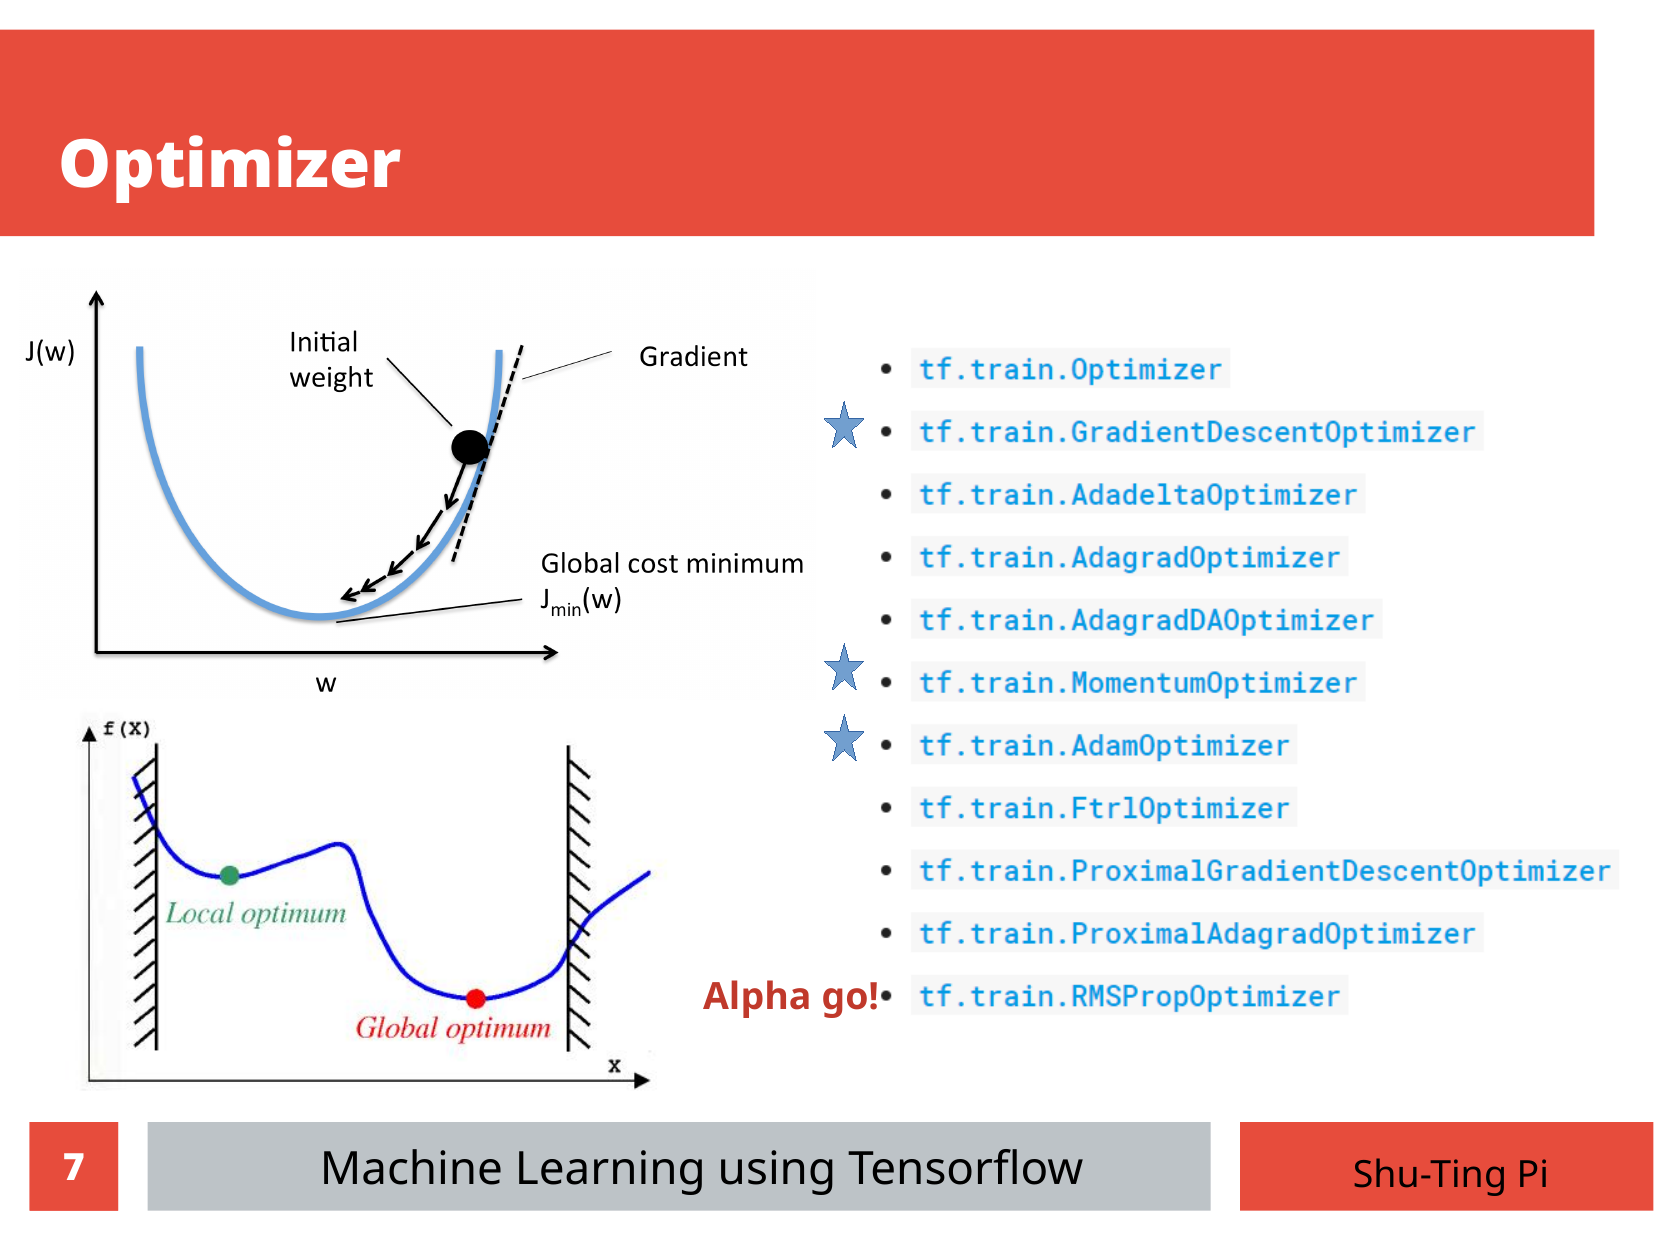

# Optimizer
Alpha go!
7
Machine Learning using Tensorflow
Shu-Ting Pi